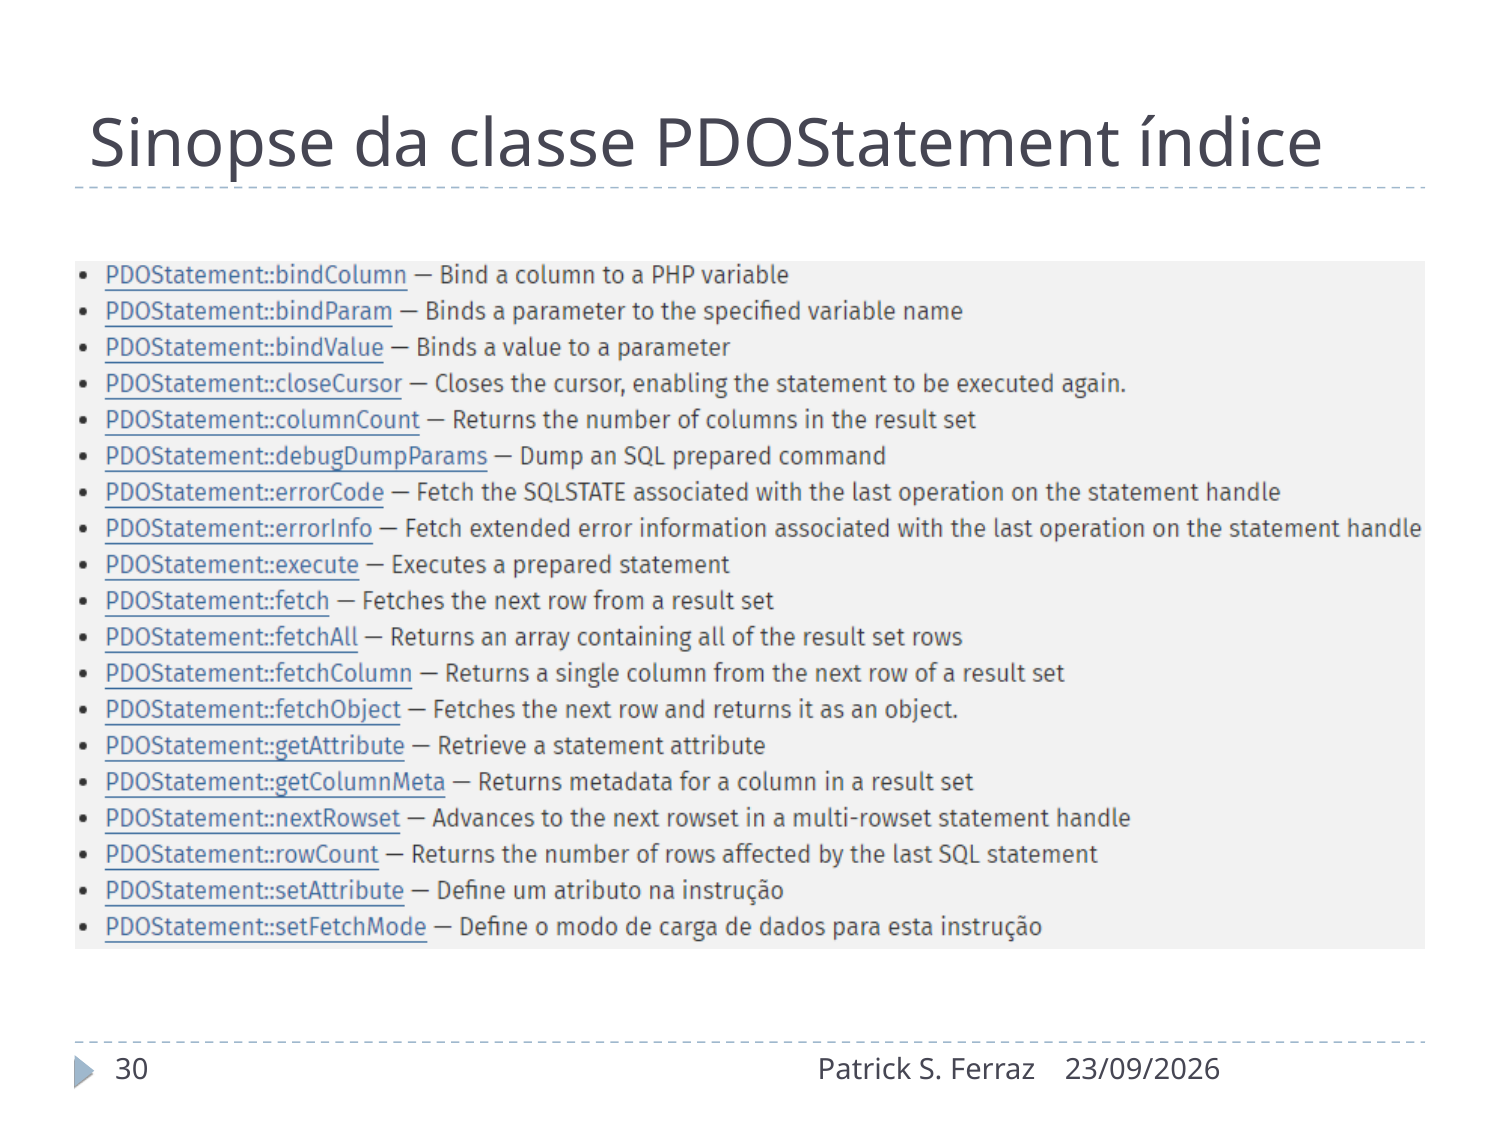

# Sinopse da classe PDOStatement índice
Patrick S. Ferraz